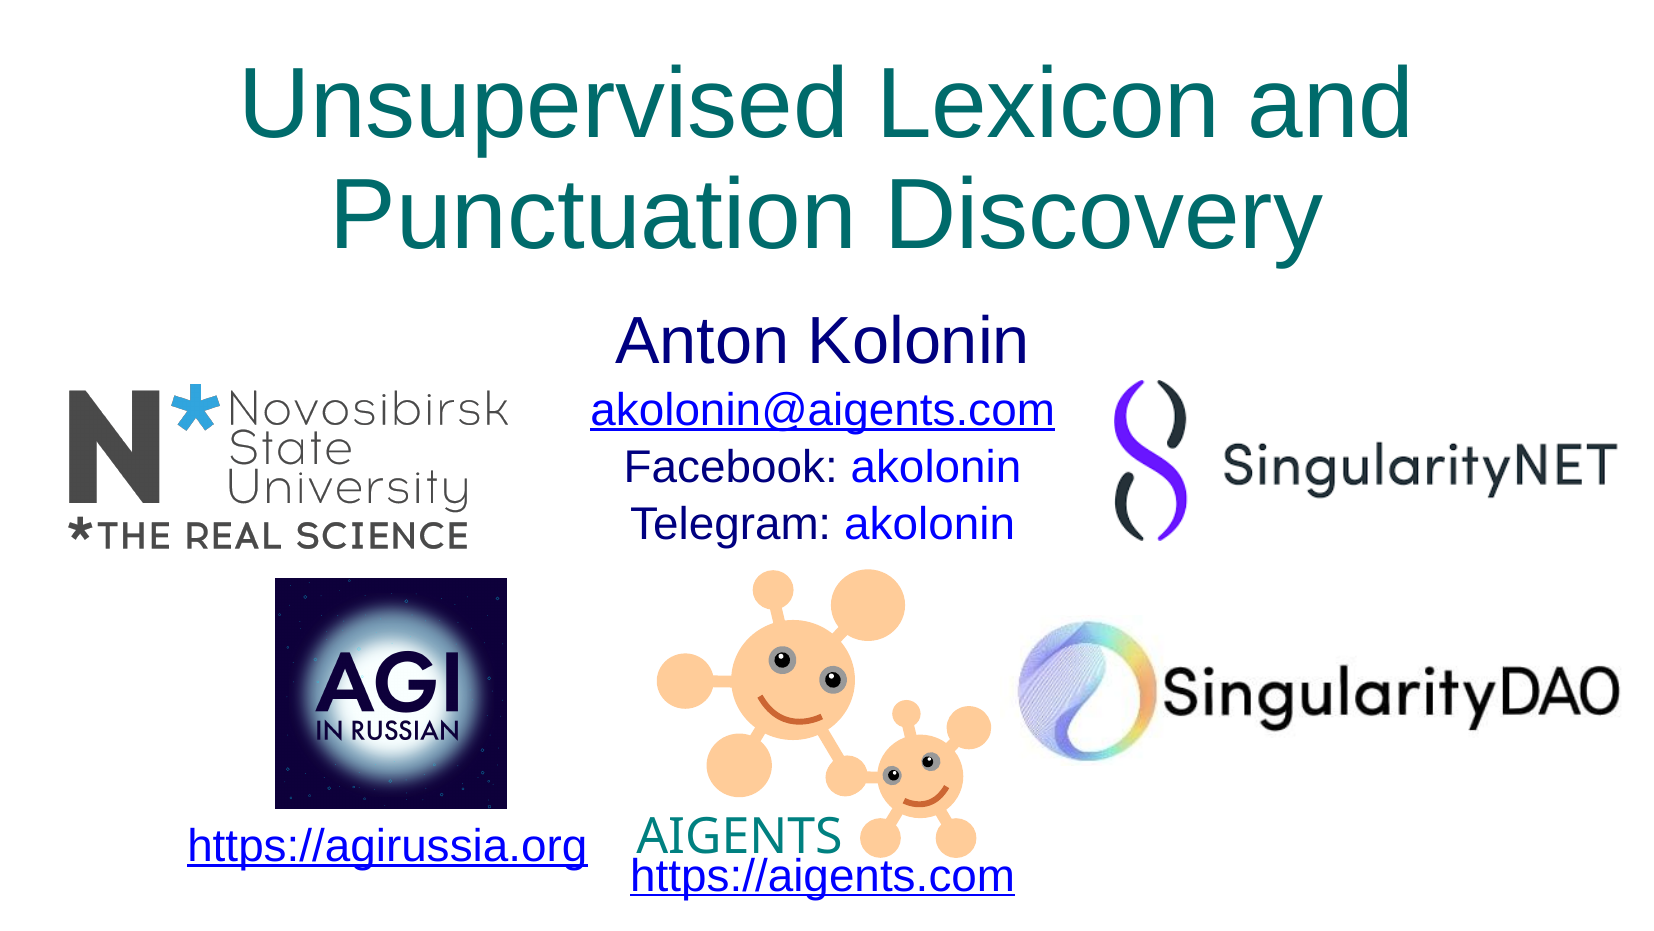

Unsupervised Lexicon and Punctuation Discovery
Anton Kolonin
akolonin@aigents.com
Facebook: akolonin
Telegram: akolonin
AIGENTS
https://agirussia.org
https://aigents.com